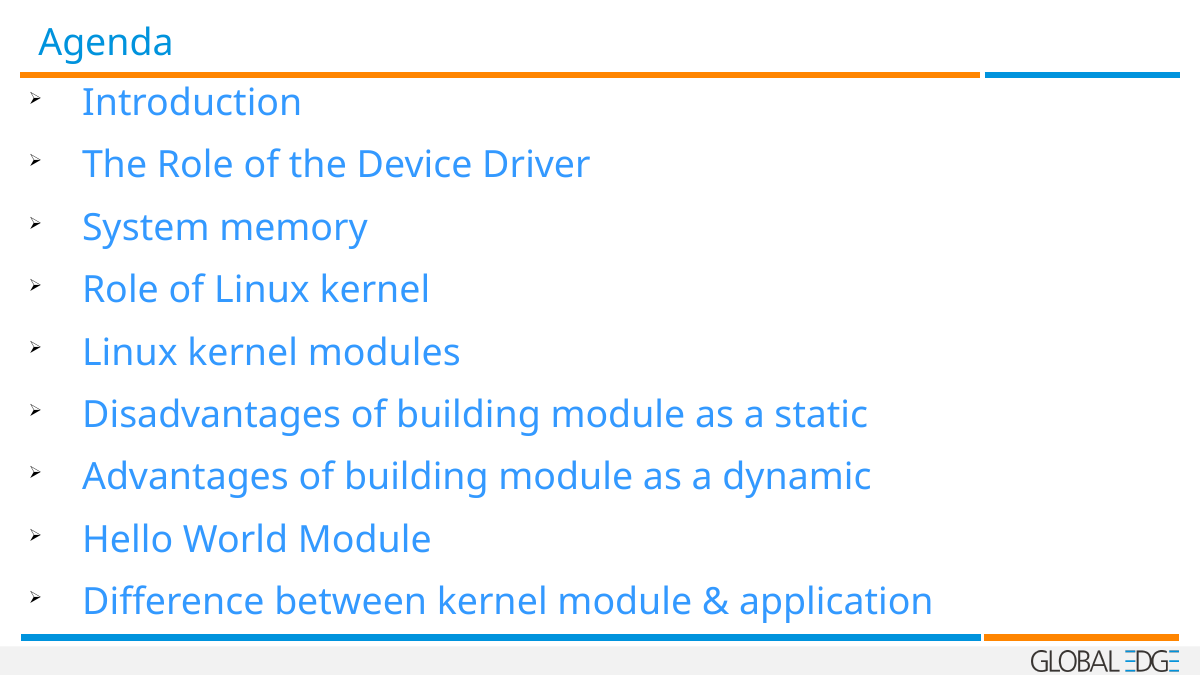

Agenda
Introduction
The Role of the Device Driver
System memory
Role of Linux kernel
Linux kernel modules
Disadvantages of building module as a static
Advantages of building module as a dynamic
Hello World Module
Difference between kernel module & application
#